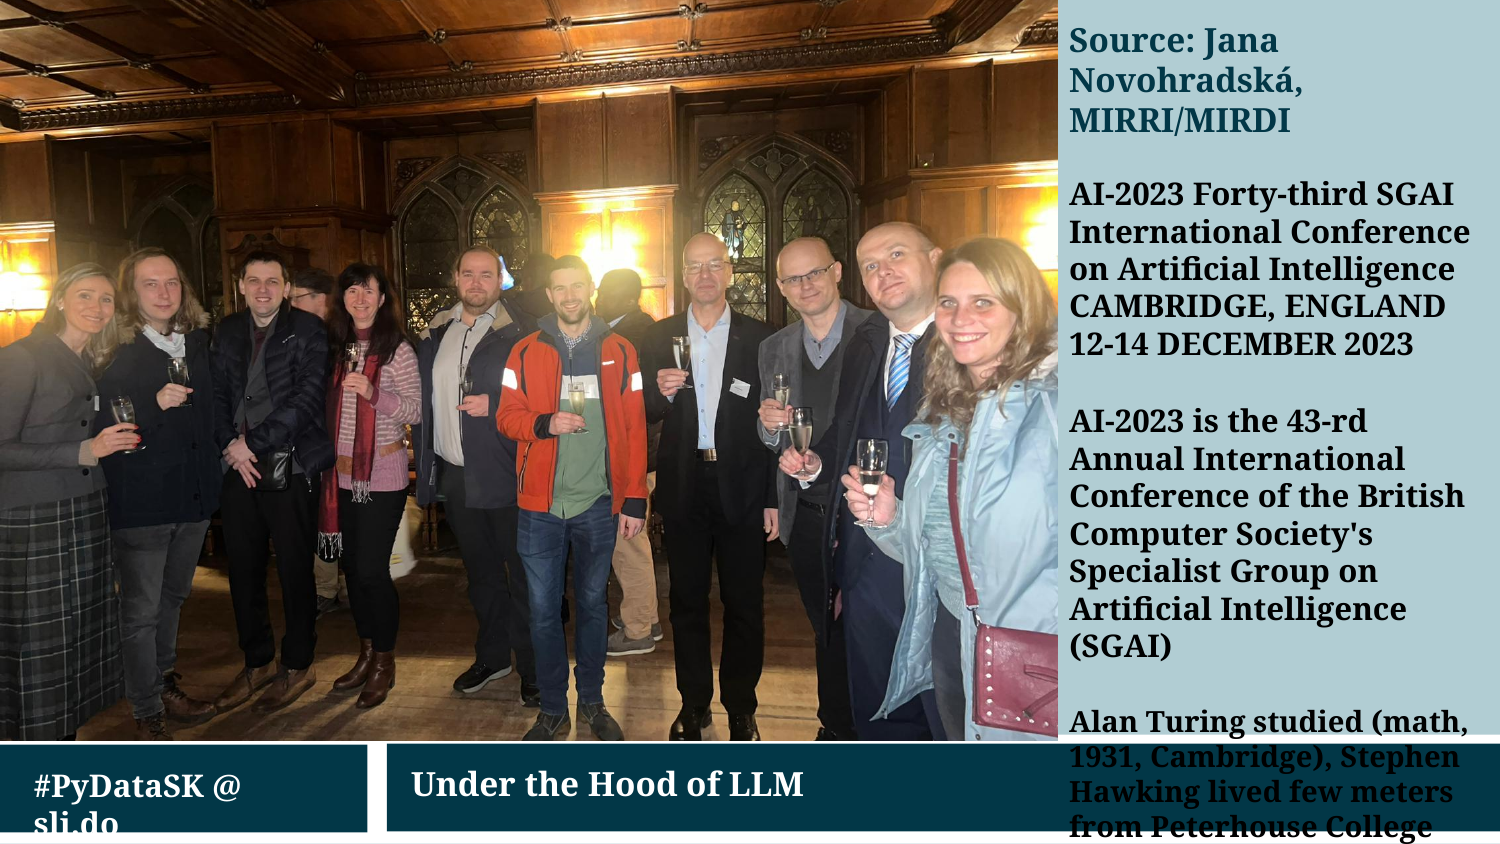

(xAI) English Exam (translation/Slovak)
Source: Jana Novohradská, MIRRI/MIRDI
AI-2023 Forty-third SGAI International Conference on Artificial Intelligence
CAMBRIDGE, ENGLAND 12-14 DECEMBER 2023
AI-2023 is the 43-rd Annual International Conference of the British Computer Society's Specialist Group on Artificial Intelligence (SGAI)
Alan Turing studied (math, 1931, Cambridge), Stephen Hawking lived few meters from Peterhouse College
Under the Hood of LLM
#PyDataSK @ sli.do